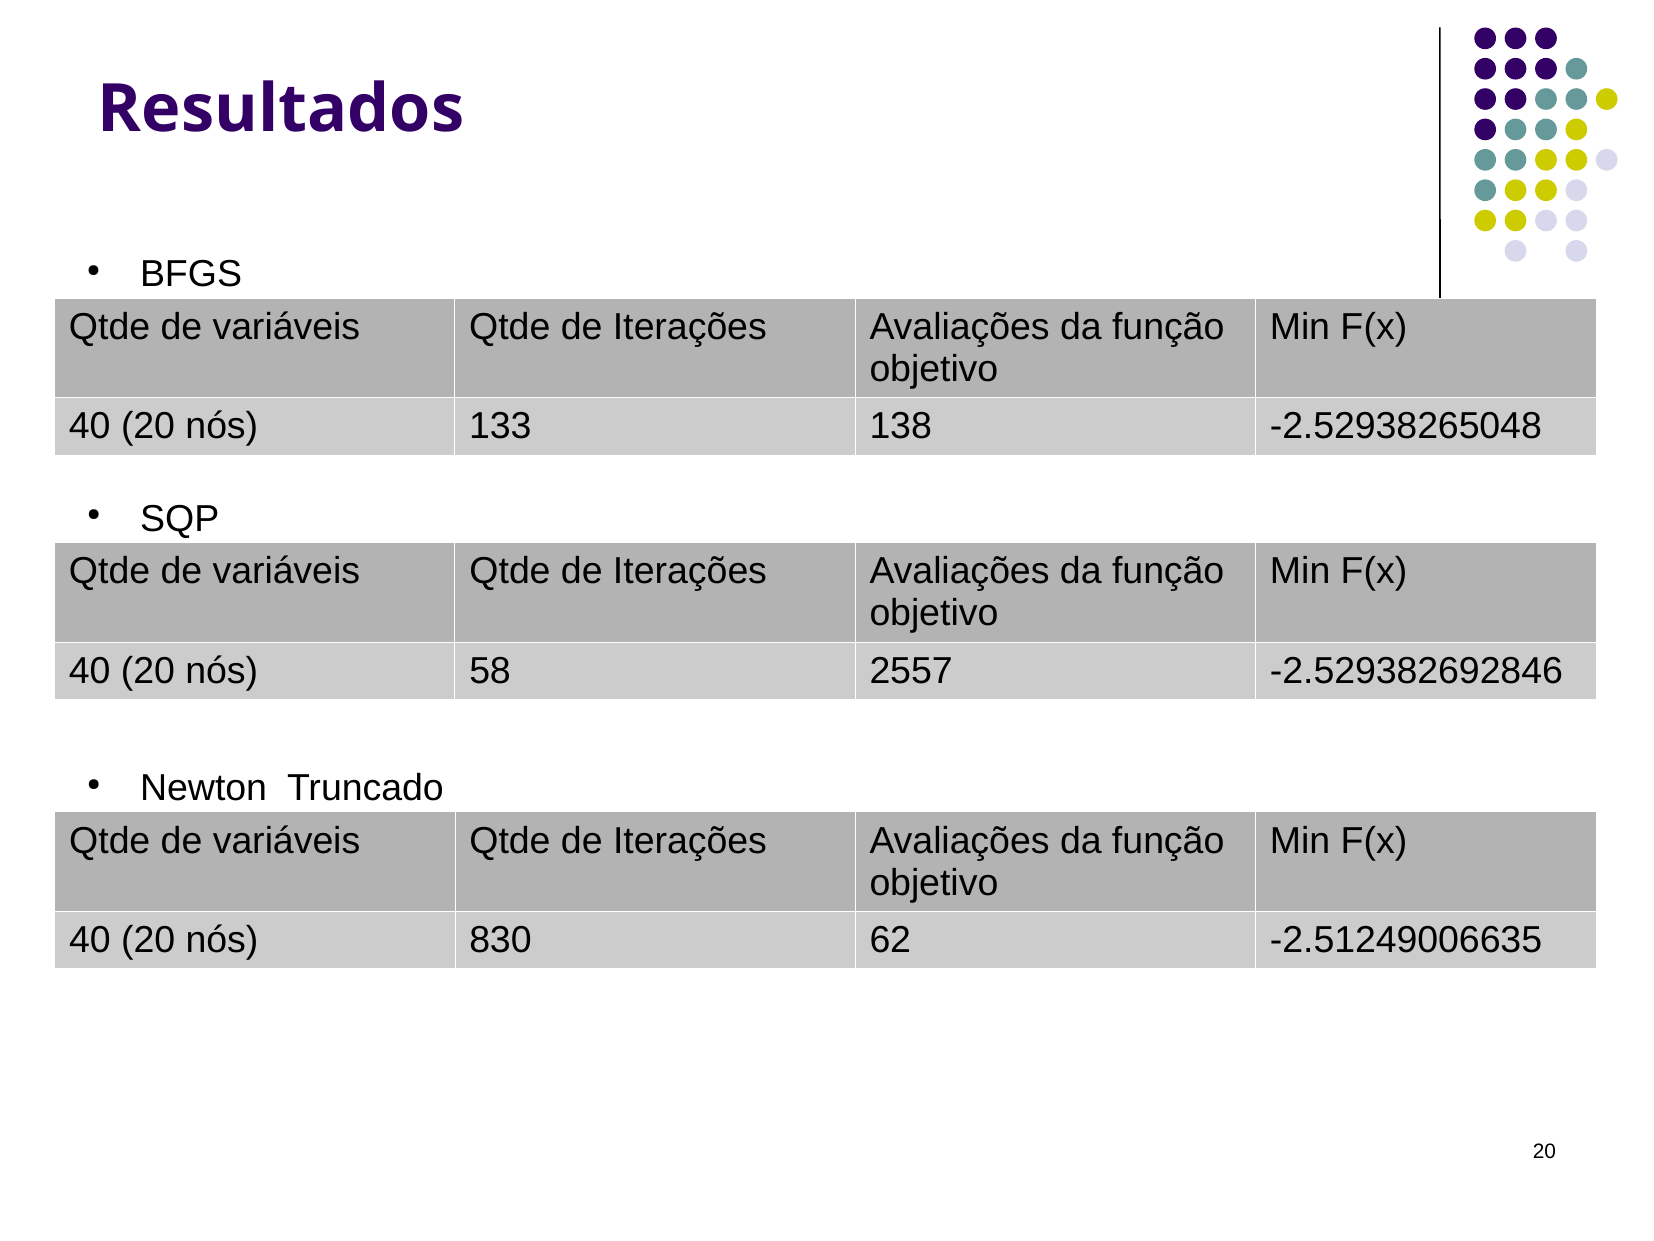

# Resultados
BFGS
| Qtde de variáveis | Qtde de Iterações | Avaliações da função objetivo | Min F(x) |
| --- | --- | --- | --- |
| 40 (20 nós) | 133 | 138 | -2.52938265048 |
SQP
| Qtde de variáveis | Qtde de Iterações | Avaliações da função objetivo | Min F(x) |
| --- | --- | --- | --- |
| 40 (20 nós) | 58 | 2557 | -2.529382692846 |
Newton Truncado
| Qtde de variáveis | Qtde de Iterações | Avaliações da função objetivo | Min F(x) |
| --- | --- | --- | --- |
| 40 (20 nós) | 830 | 62 | -2.51249006635 |